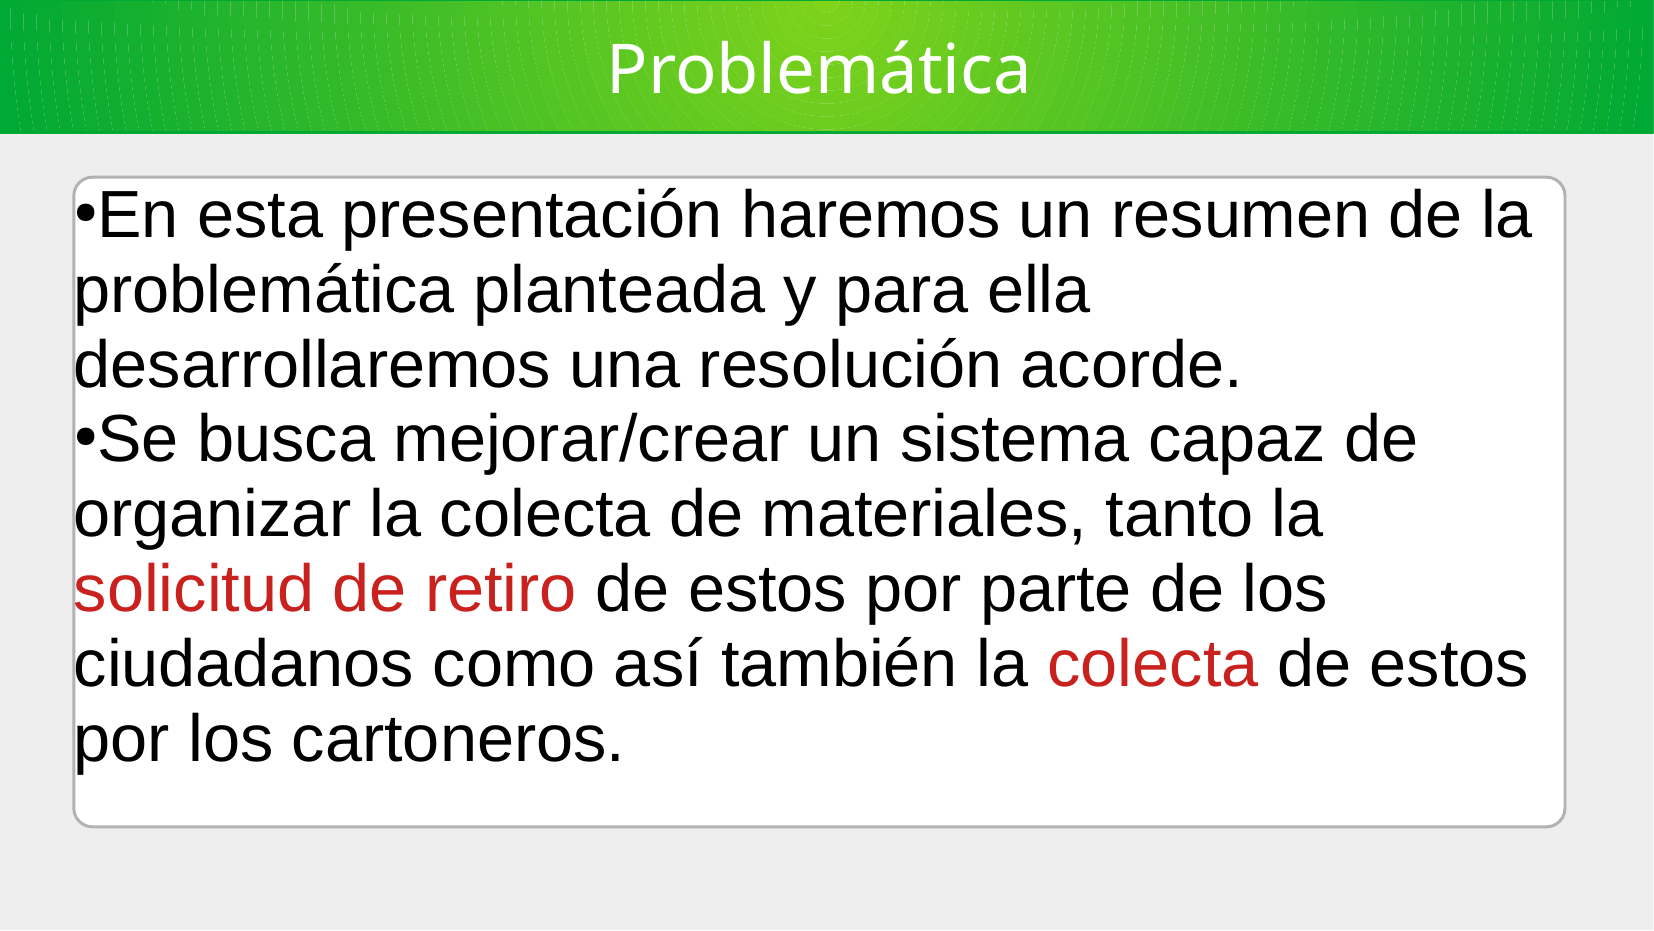

# Problemática
En esta presentación haremos un resumen de la problemática planteada y para ella desarrollaremos una resolución acorde.
Se busca mejorar/crear un sistema capaz de organizar la colecta de materiales, tanto la solicitud de retiro de estos por parte de los ciudadanos como así también la colecta de estos por los cartoneros.